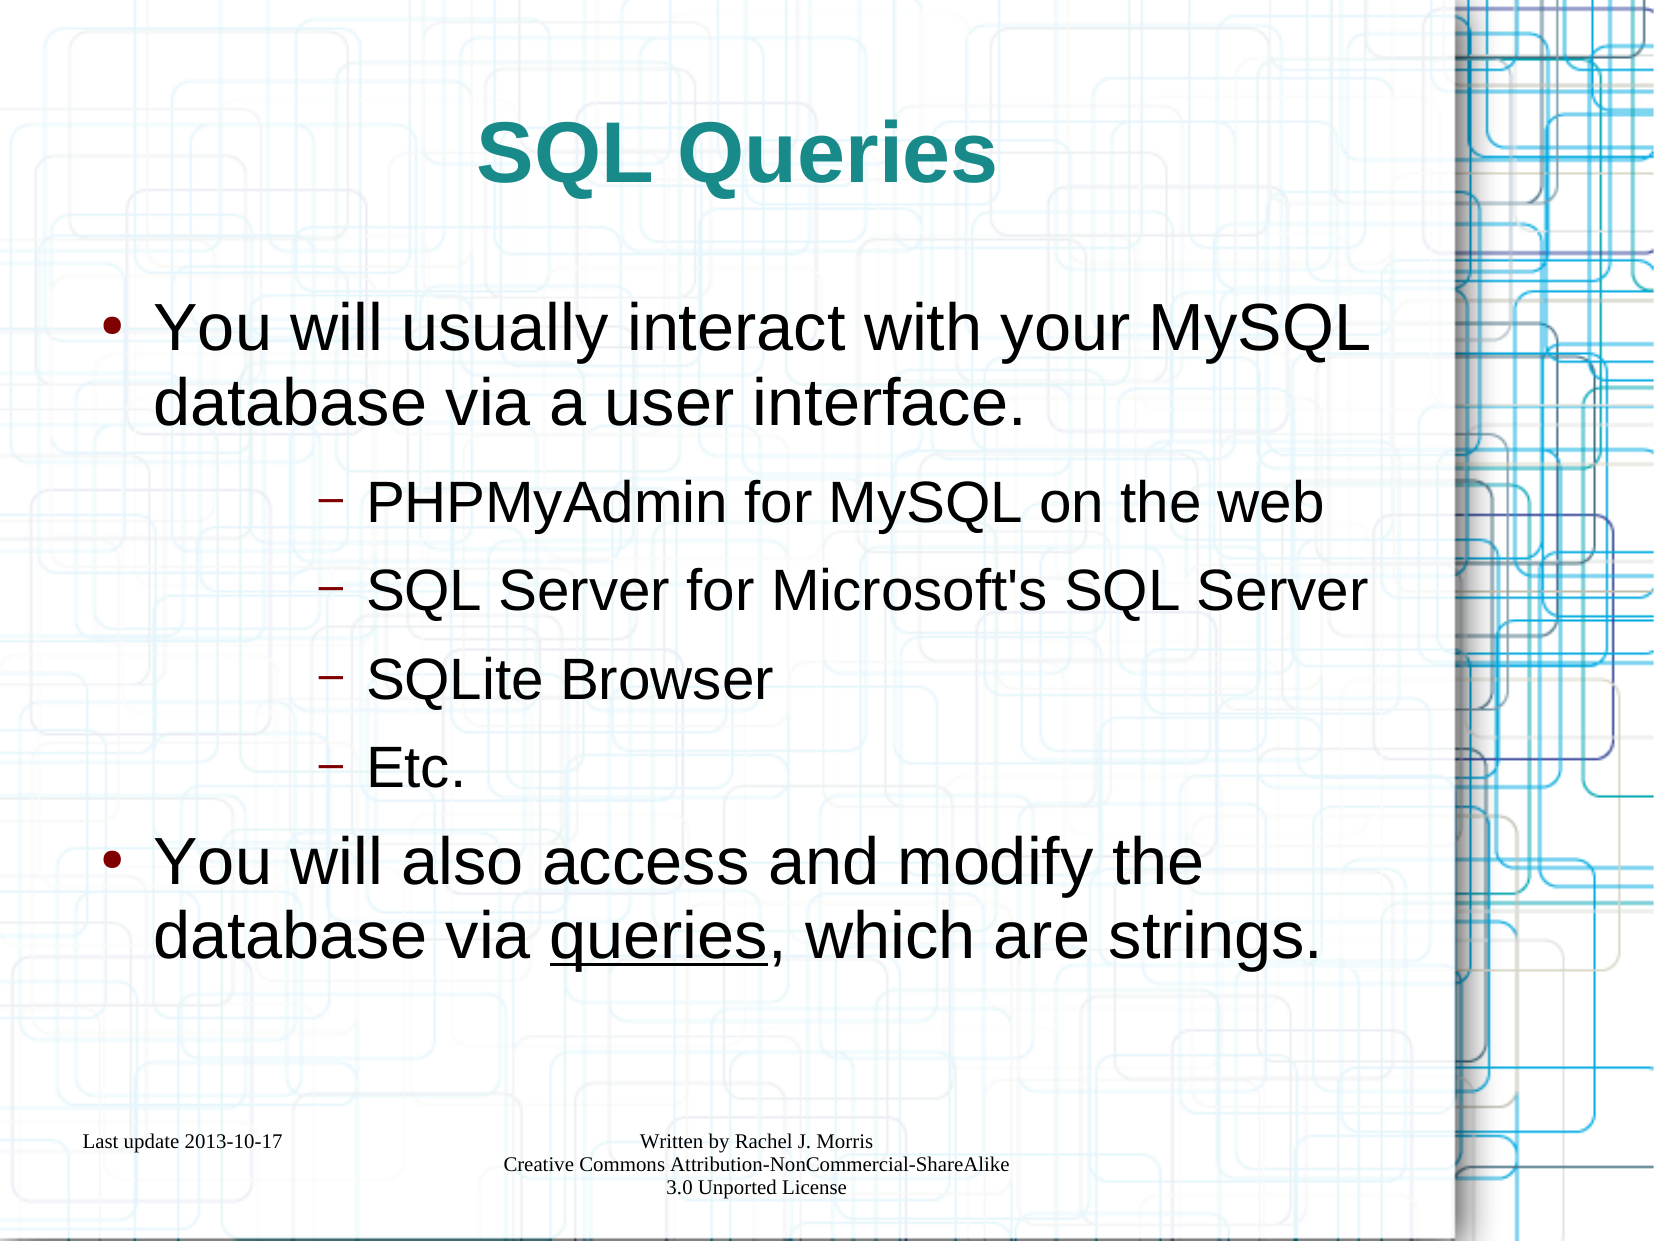

# SQL Queries
You will usually interact with your MySQL database via a user interface.
PHPMyAdmin for MySQL on the web
SQL Server for Microsoft's SQL Server
SQLite Browser
Etc.
You will also access and modify the database via queries, which are strings.